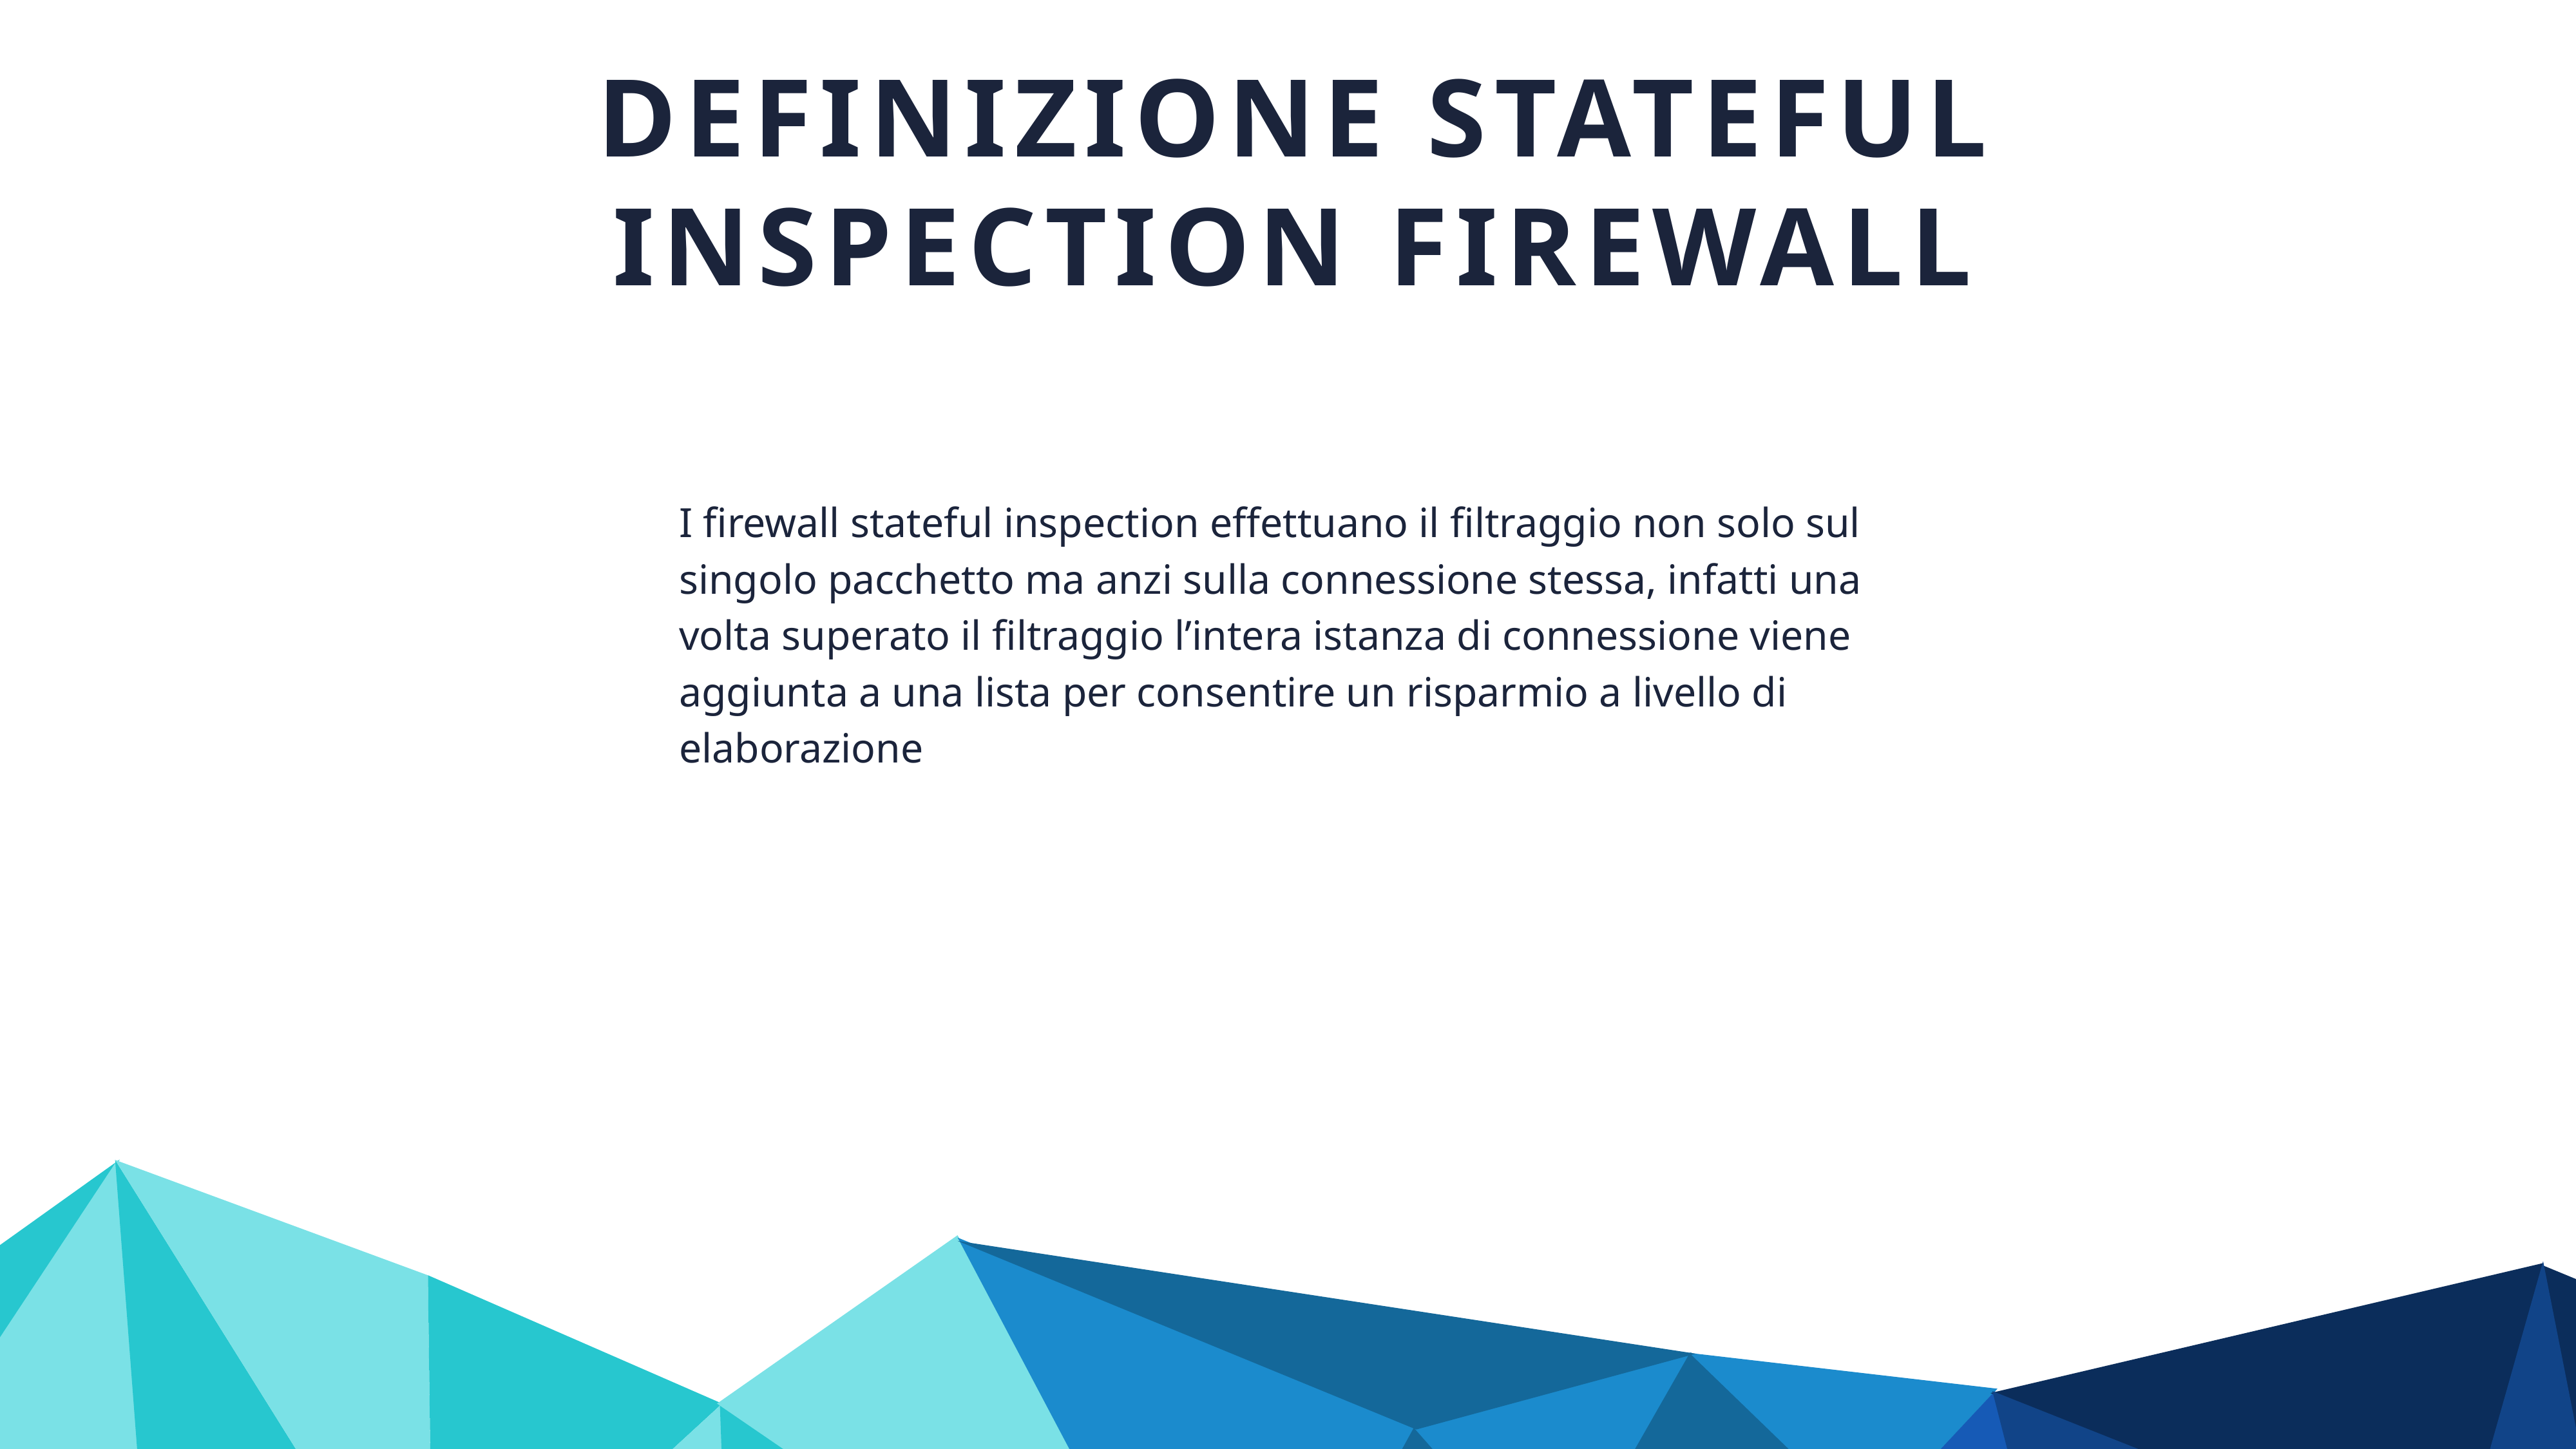

DEFINIZIONE STATEFUL
INSPECTION FIREWALL
I firewall stateful inspection effettuano il filtraggio non solo sul singolo pacchetto ma anzi sulla connessione stessa, infatti una volta superato il filtraggio l’intera istanza di connessione viene aggiunta a una lista per consentire un risparmio a livello di elaborazione